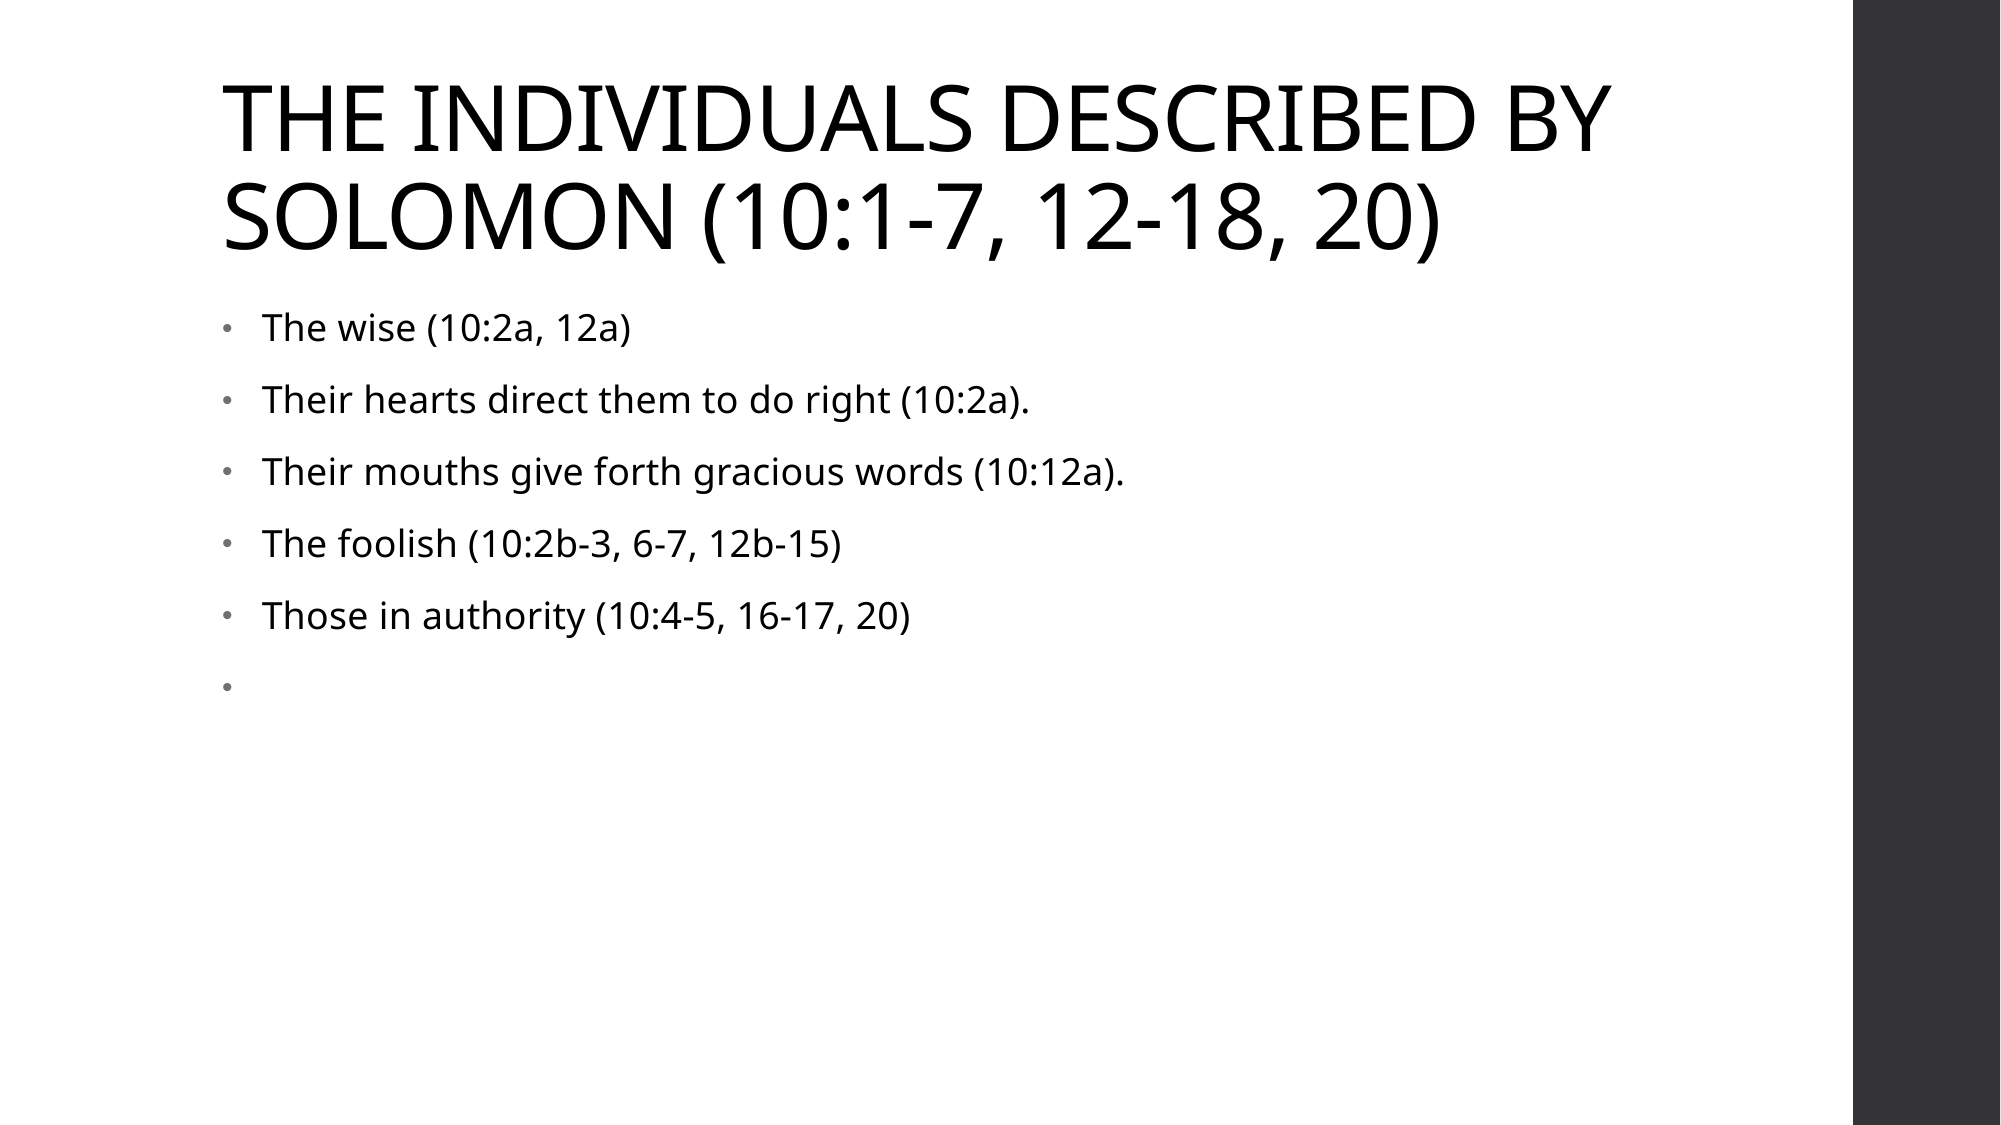

# THE INDIVIDUALS DESCRIBED BY SOLOMON (10:1-7, 12-18, 20)
 The wise (10:2a, 12a)
 Their hearts direct them to do right (10:2a).
 Their mouths give forth gracious words (10:12a).
 The foolish (10:2b-3, 6-7, 12b-15)
 Those in authority (10:4-5, 16-17, 20)